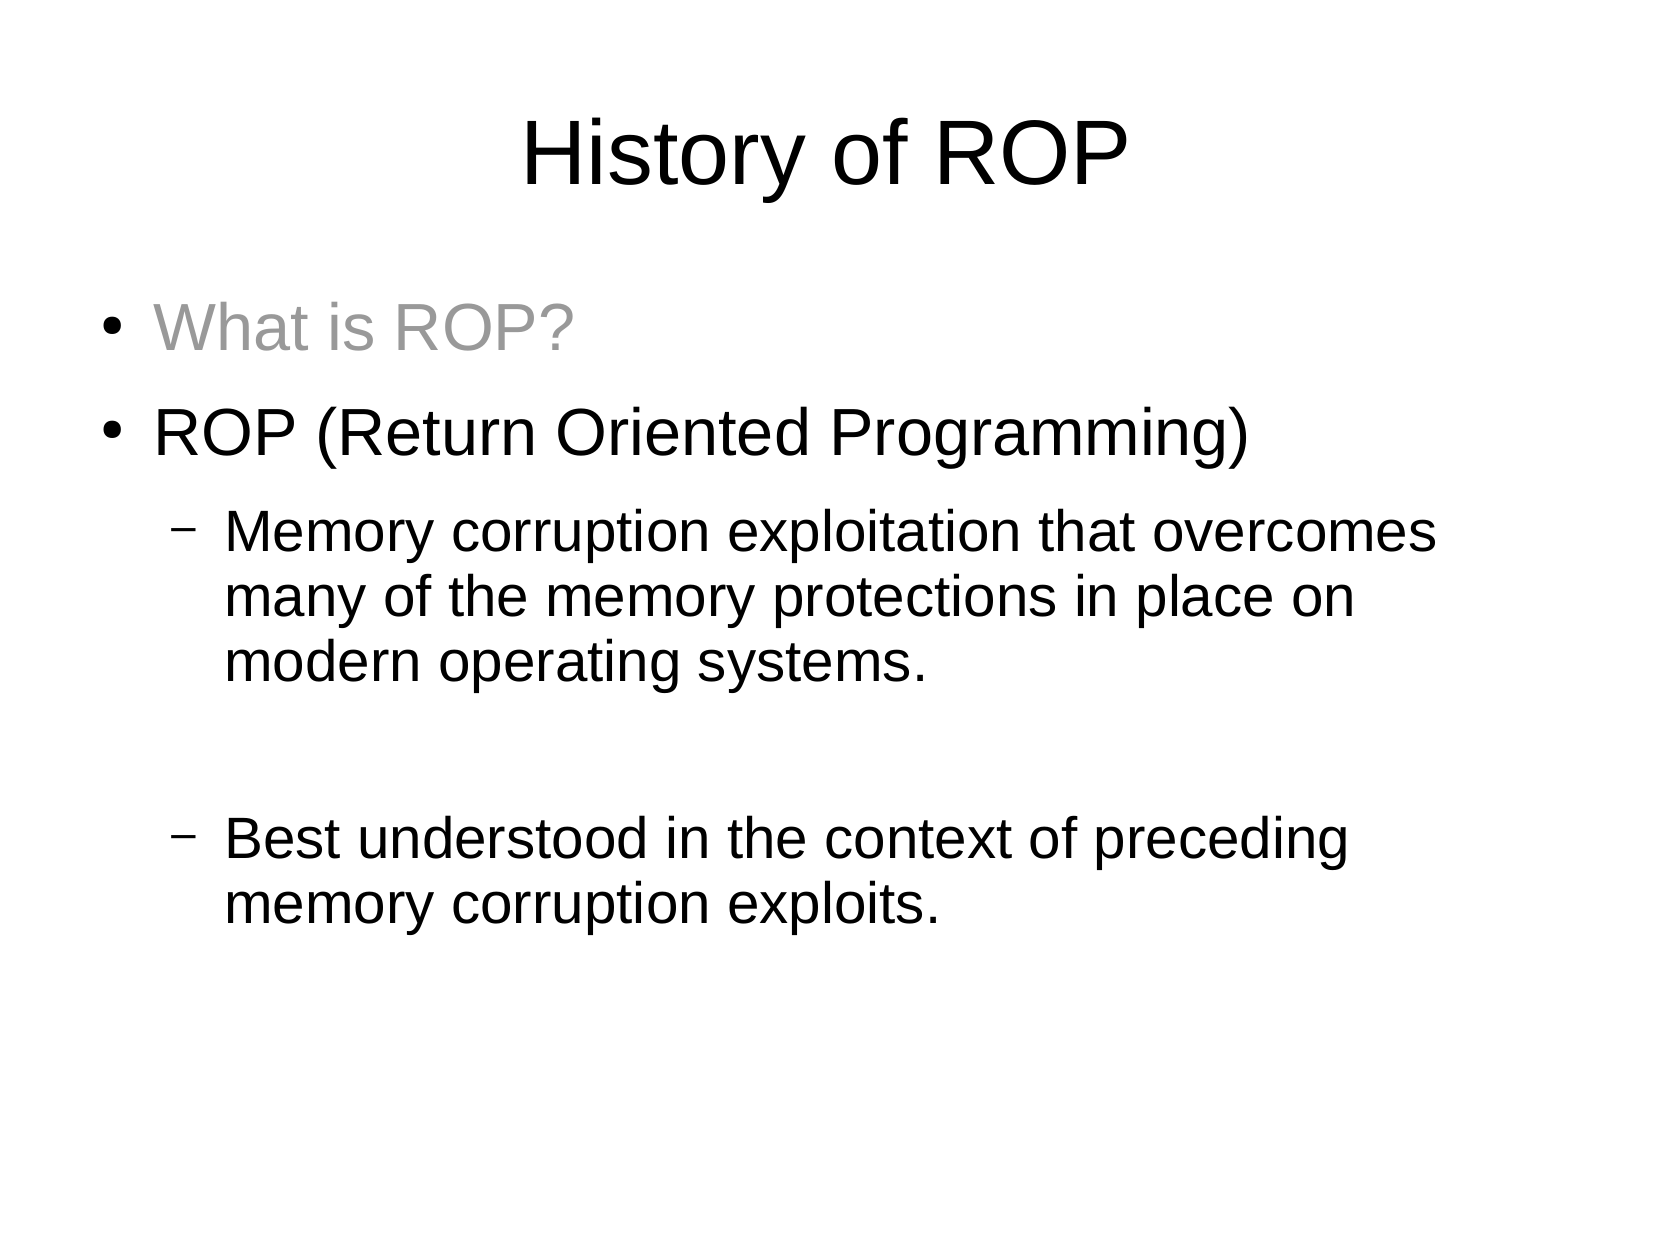

# History of ROP
What is ROP?
ROP (Return Oriented Programming)
Memory corruption exploitation that overcomes many of the memory protections in place on modern operating systems.
Best understood in the context of preceding memory corruption exploits.